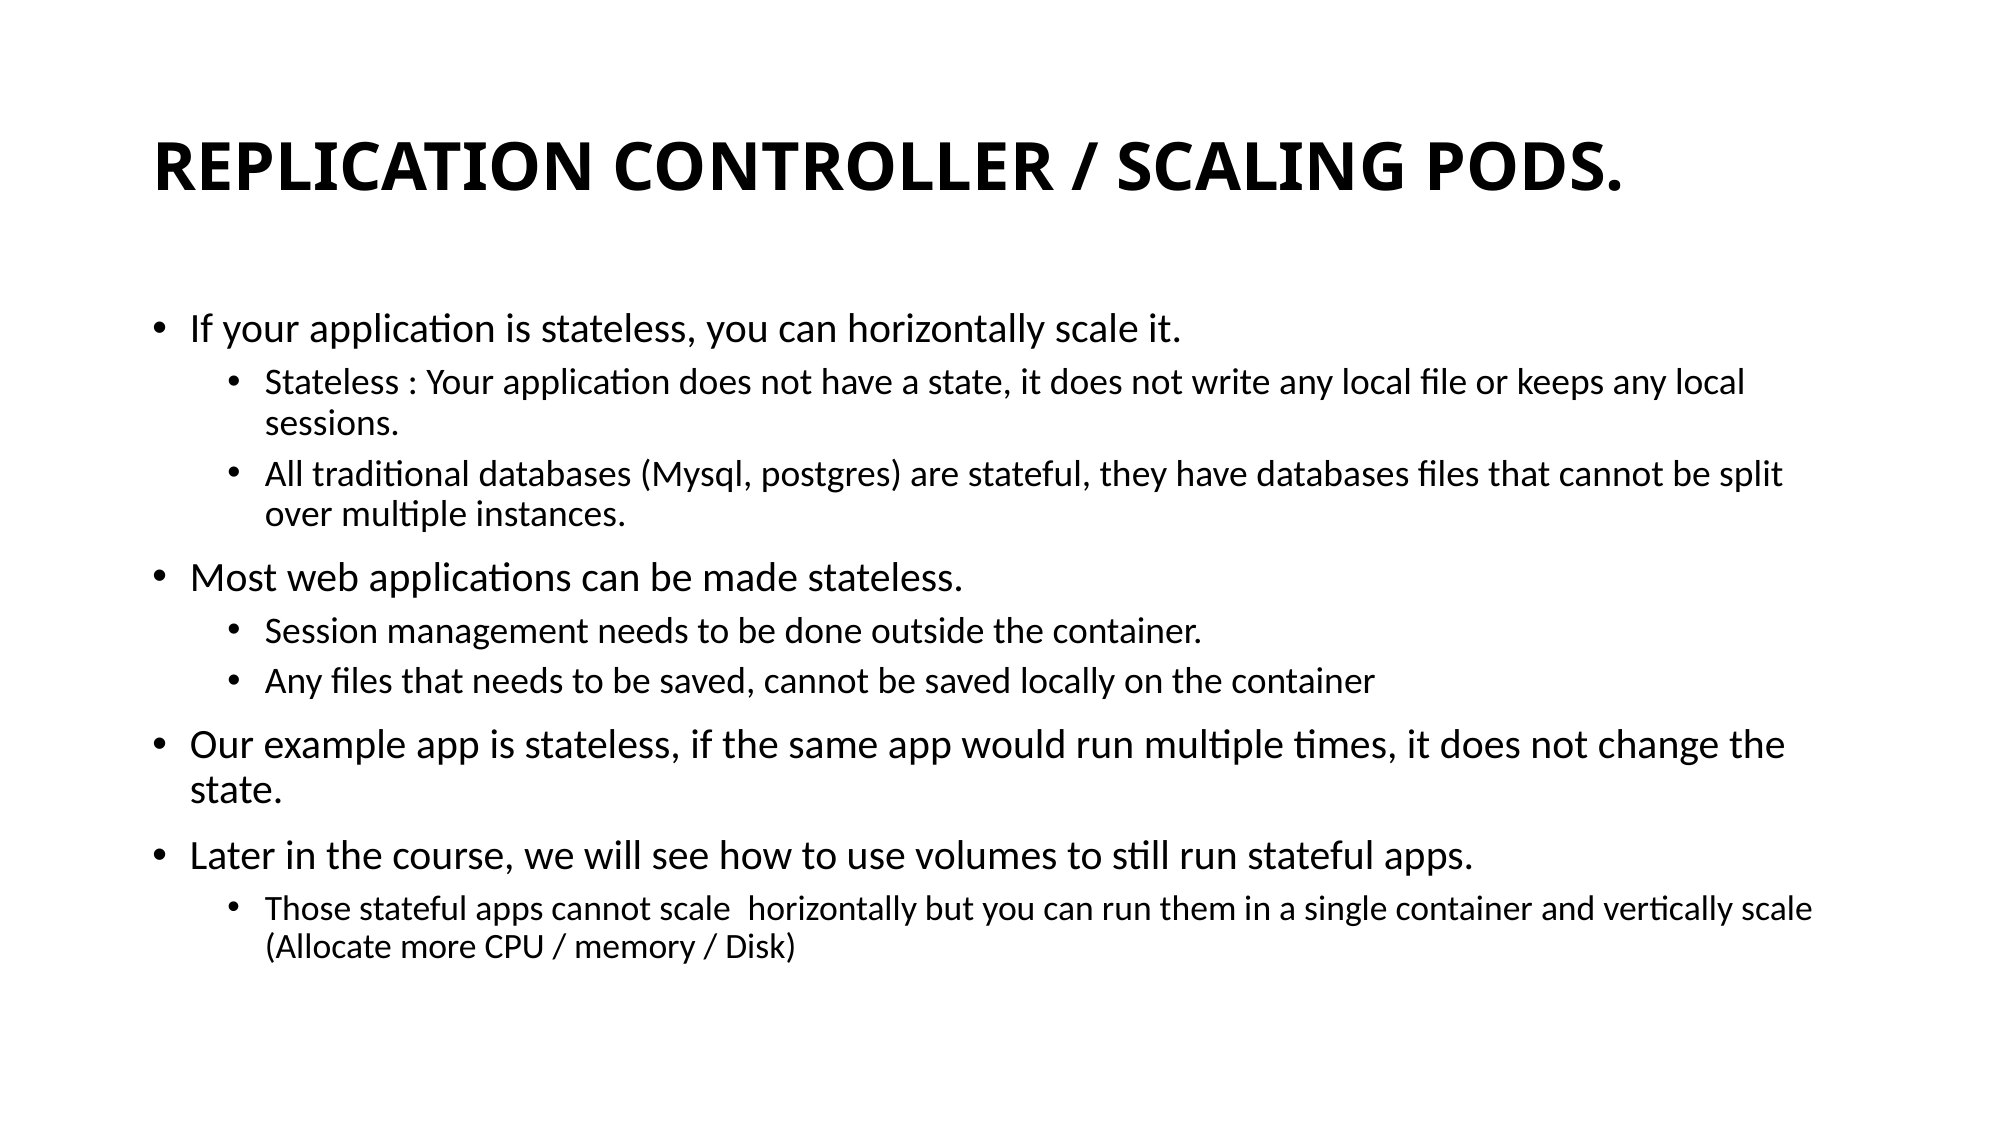

# REPLICATION CONTROLLER / SCALING PODS.
If your application is stateless, you can horizontally scale it.
Stateless : Your application does not have a state, it does not write any local file or keeps any local sessions.
All traditional databases (Mysql, postgres) are stateful, they have databases files that cannot be split over multiple instances.
Most web applications can be made stateless.
Session management needs to be done outside the container.
Any files that needs to be saved, cannot be saved locally on the container
Our example app is stateless, if the same app would run multiple times, it does not change the state.
Later in the course, we will see how to use volumes to still run stateful apps.
Those stateful apps cannot scale  horizontally but you can run them in a single container and vertically scale (Allocate more CPU / memory / Disk)